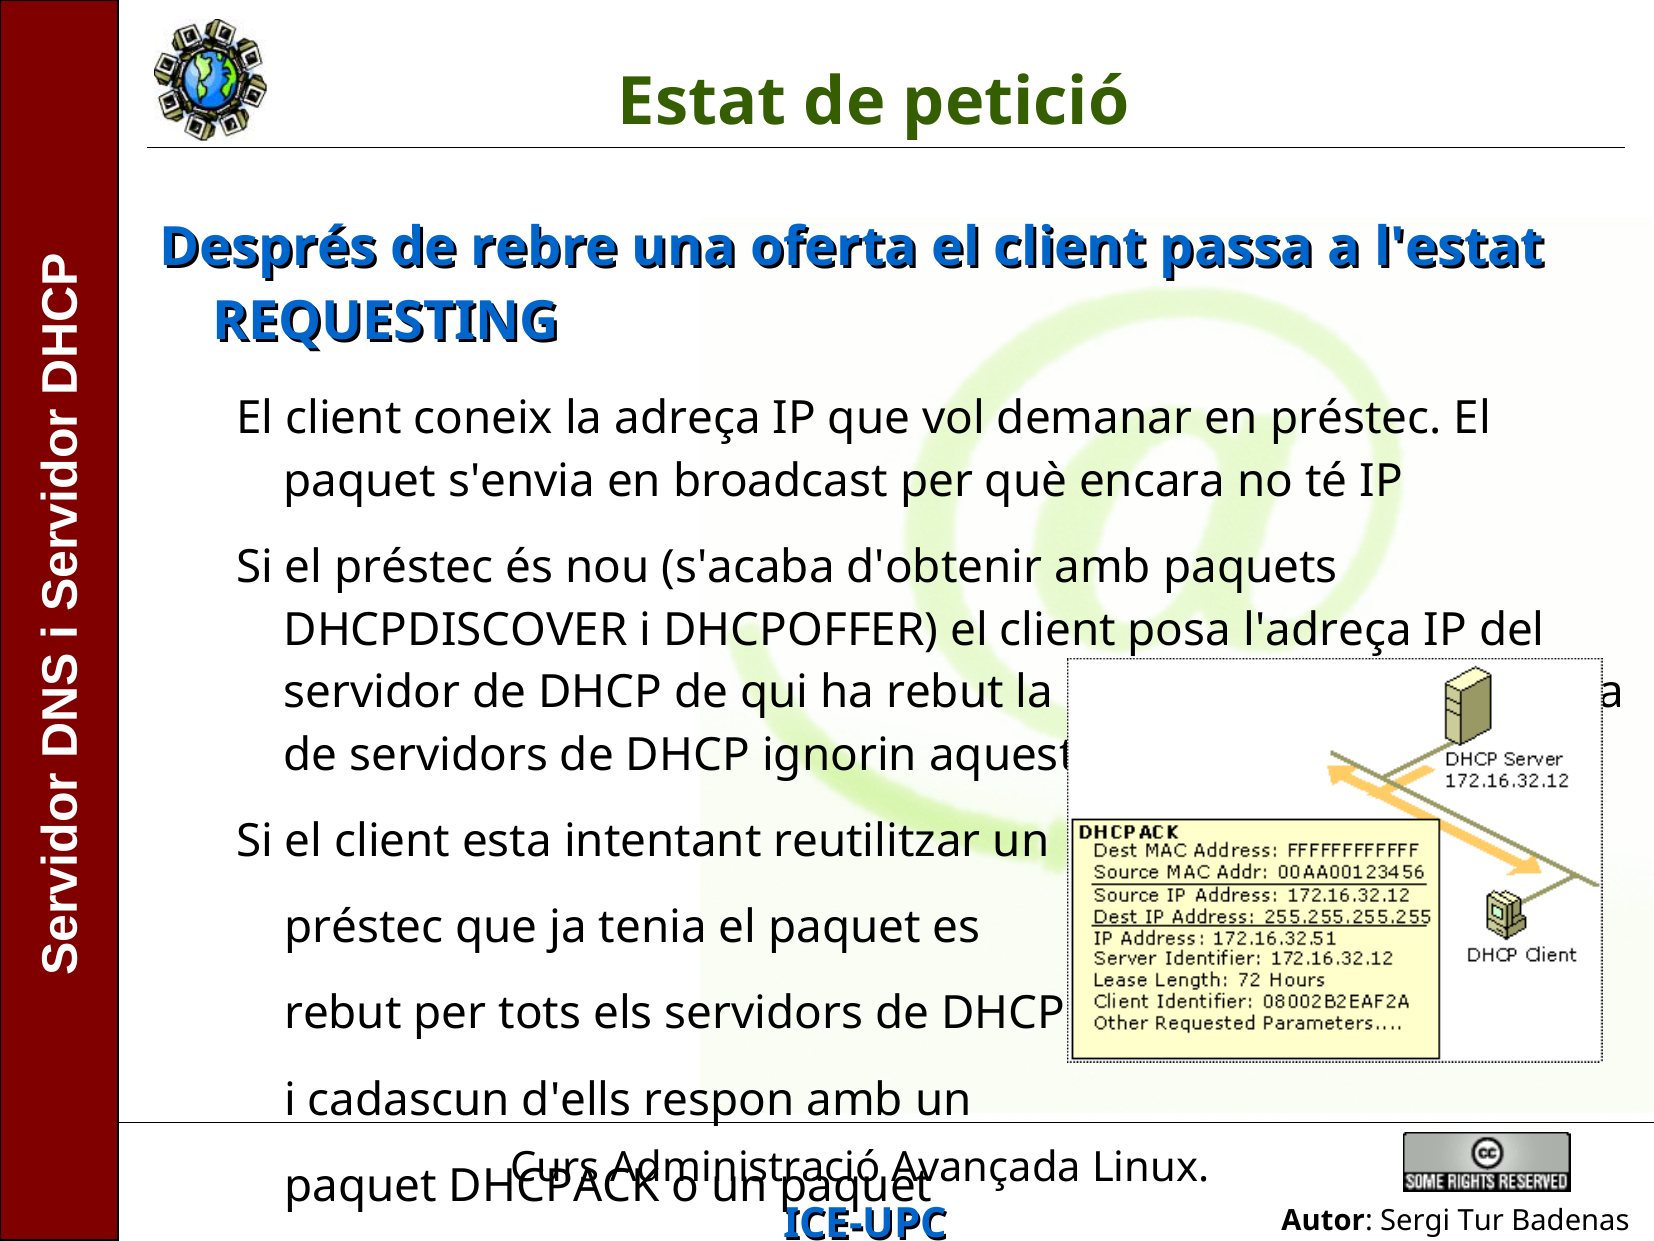

# Estat de petició
Després de rebre una oferta el client passa a l'estat REQUESTING
El client coneix la adreça IP que vol demanar en préstec. El paquet s'envia en broadcast per què encara no té IP
Si el préstec és nou (s'acaba d'obtenir amb paquets DHCPDISCOVER i DHCPOFFER) el client posa l'adreça IP del servidor de DHCP de qui ha rebut la petició per tal que la resta de servidors de DHCP ignorin aquest paquet
Si el client esta intentant reutilitzar un
 préstec que ja tenia el paquet es
 rebut per tots els servidors de DHCP
 i cadascun d'ells respon amb un
 paquet DHCPACK o un paquet
 DHCPNACK segons correspongui.